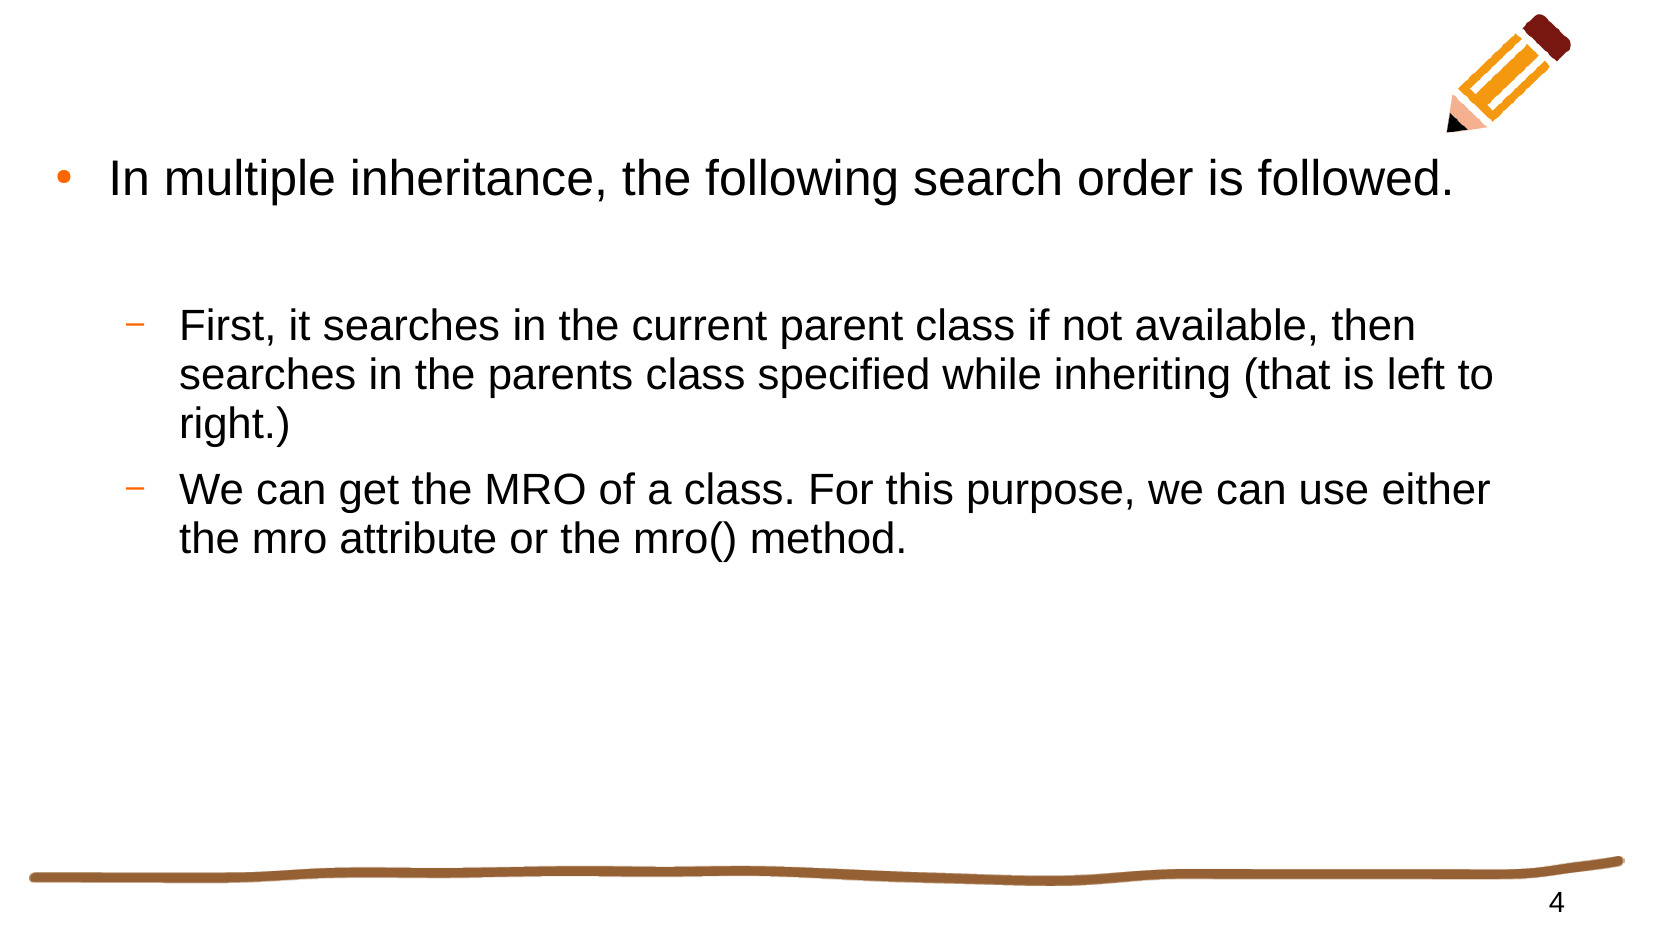

# In multiple inheritance, the following search order is followed.
First, it searches in the current parent class if not available, then searches in the parents class specified while inheriting (that is left to right.)
We can get the MRO of a class. For this purpose, we can use either the mro attribute or the mro() method.
4